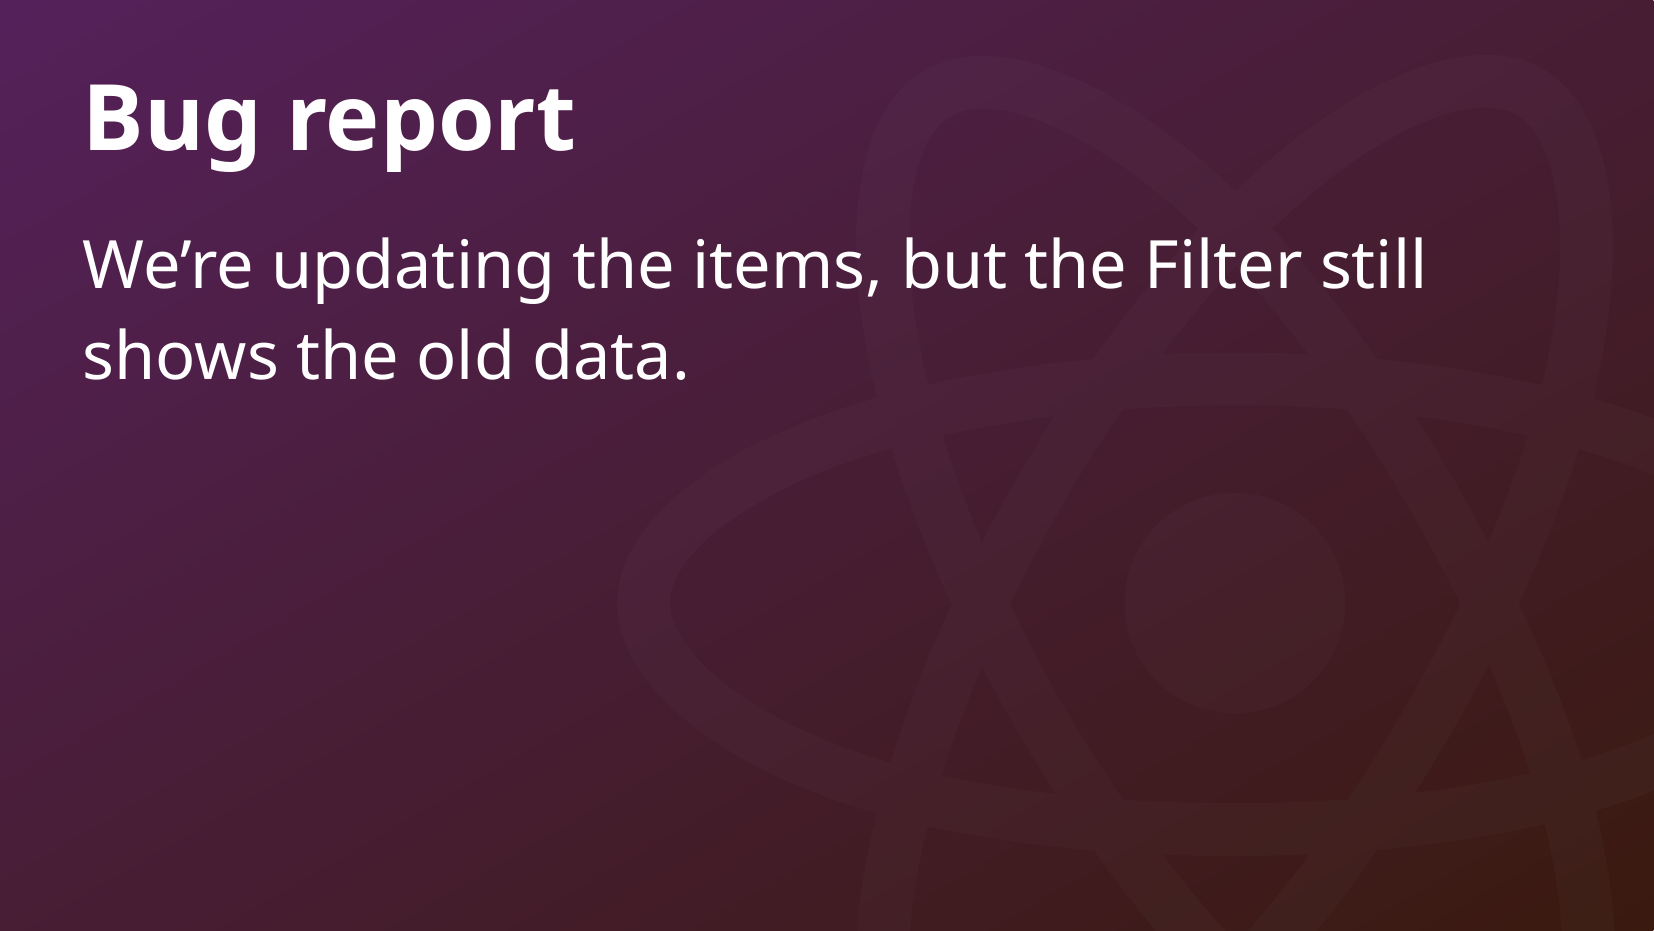

# Bug report
We’re updating the items, but the Filter still shows the old data.